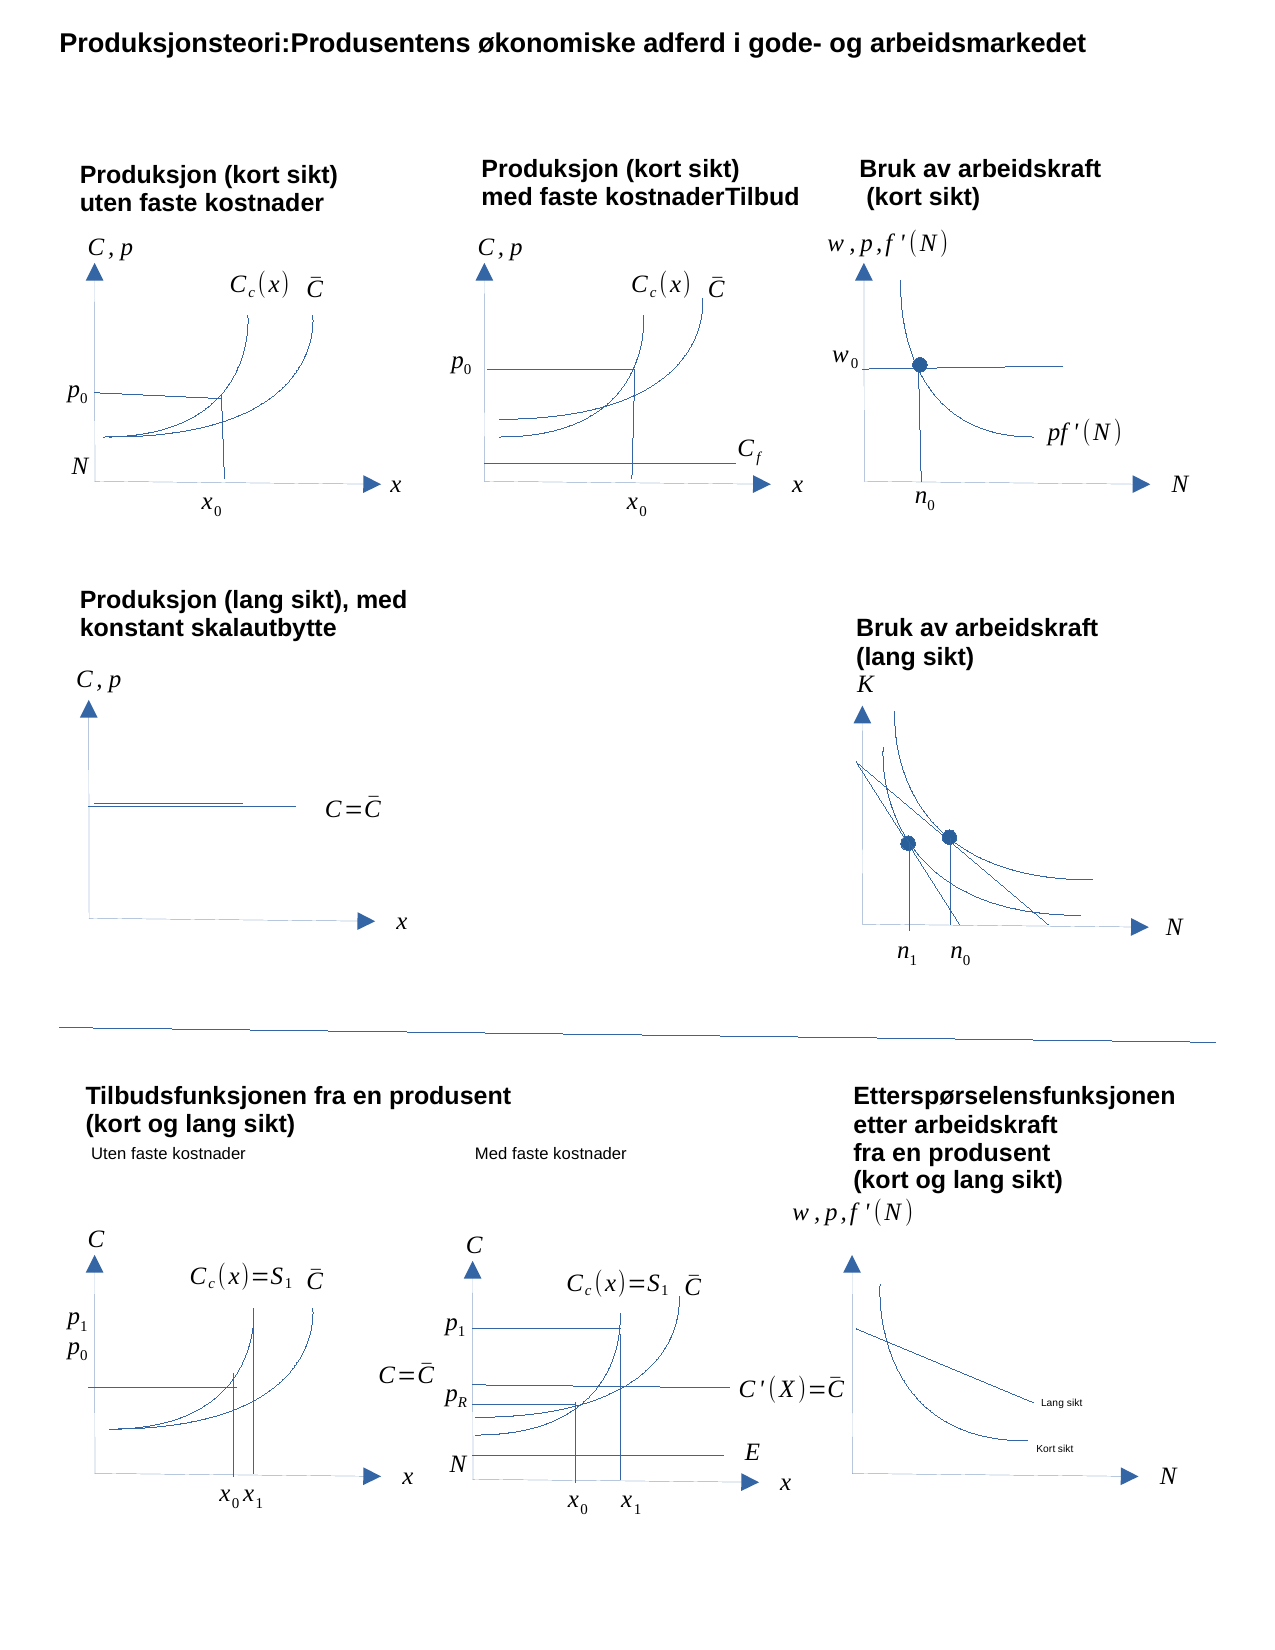

Produksjonsteori:Produsentens økonomiske adferd i gode- og arbeidsmarkedet
Produksjon (kort sikt)
med faste kostnaderTilbud
Bruk av arbeidskraft
 (kort sikt)
Produksjon (kort sikt)
uten faste kostnader
Produksjon (lang sikt), med
konstant skalautbytte
Bruk av arbeidskraft
(lang sikt)
Tilbudsfunksjonen fra en produsent
(kort og lang sikt)
Etterspørselensfunksjonen
etter arbeidskraft
fra en produsent
(kort og lang sikt)
Uten faste kostnader
Med faste kostnader
Lang sikt
Kort sikt